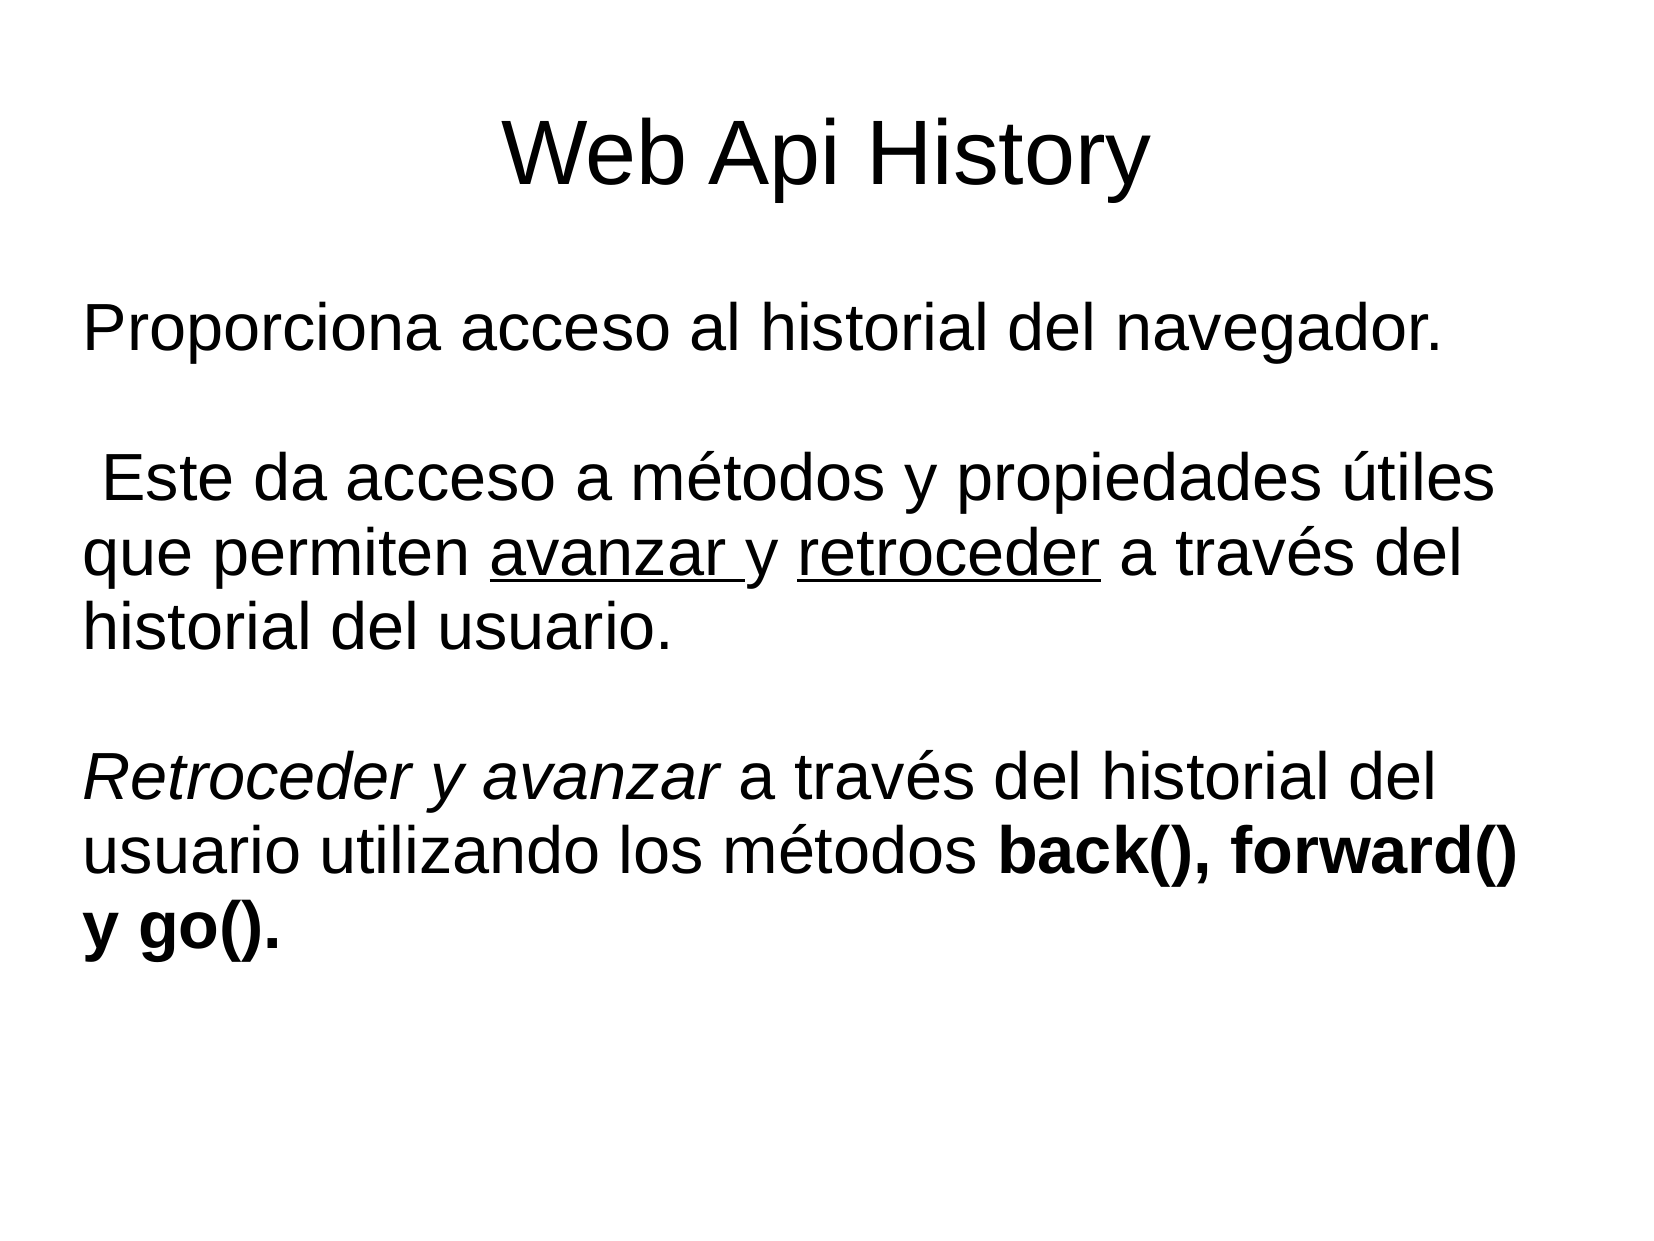

# Web Api History
Proporciona acceso al historial del navegador.
 Este da acceso a métodos y propiedades útiles que permiten avanzar y retroceder a través del historial del usuario.
Retroceder y avanzar a través del historial del usuario utilizando los métodos back(), forward() y go().